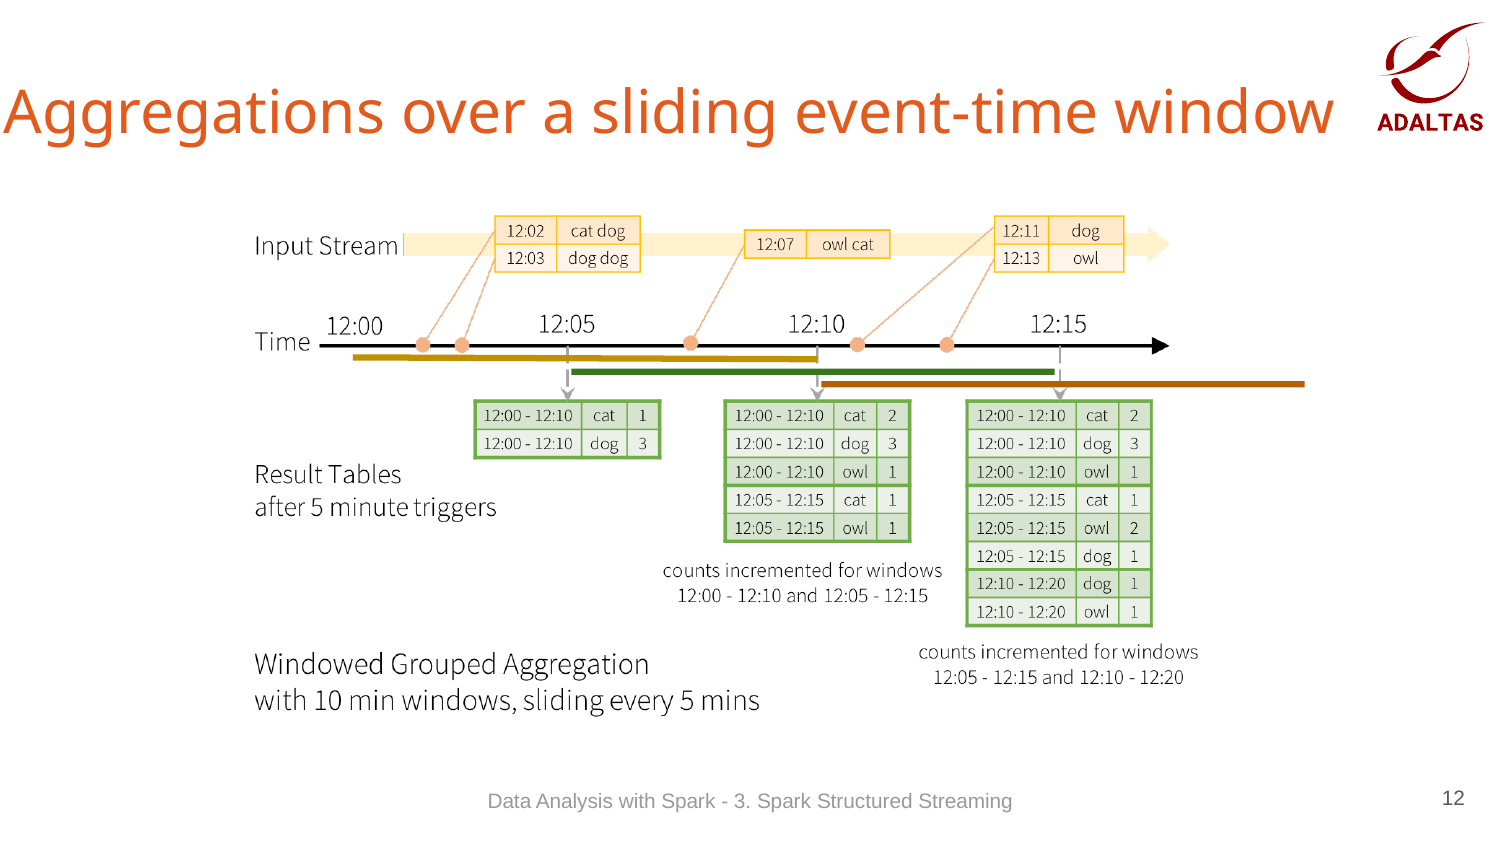

# Aggregations over a sliding event-time window
Data Analysis with Spark - 3. Spark Structured Streaming